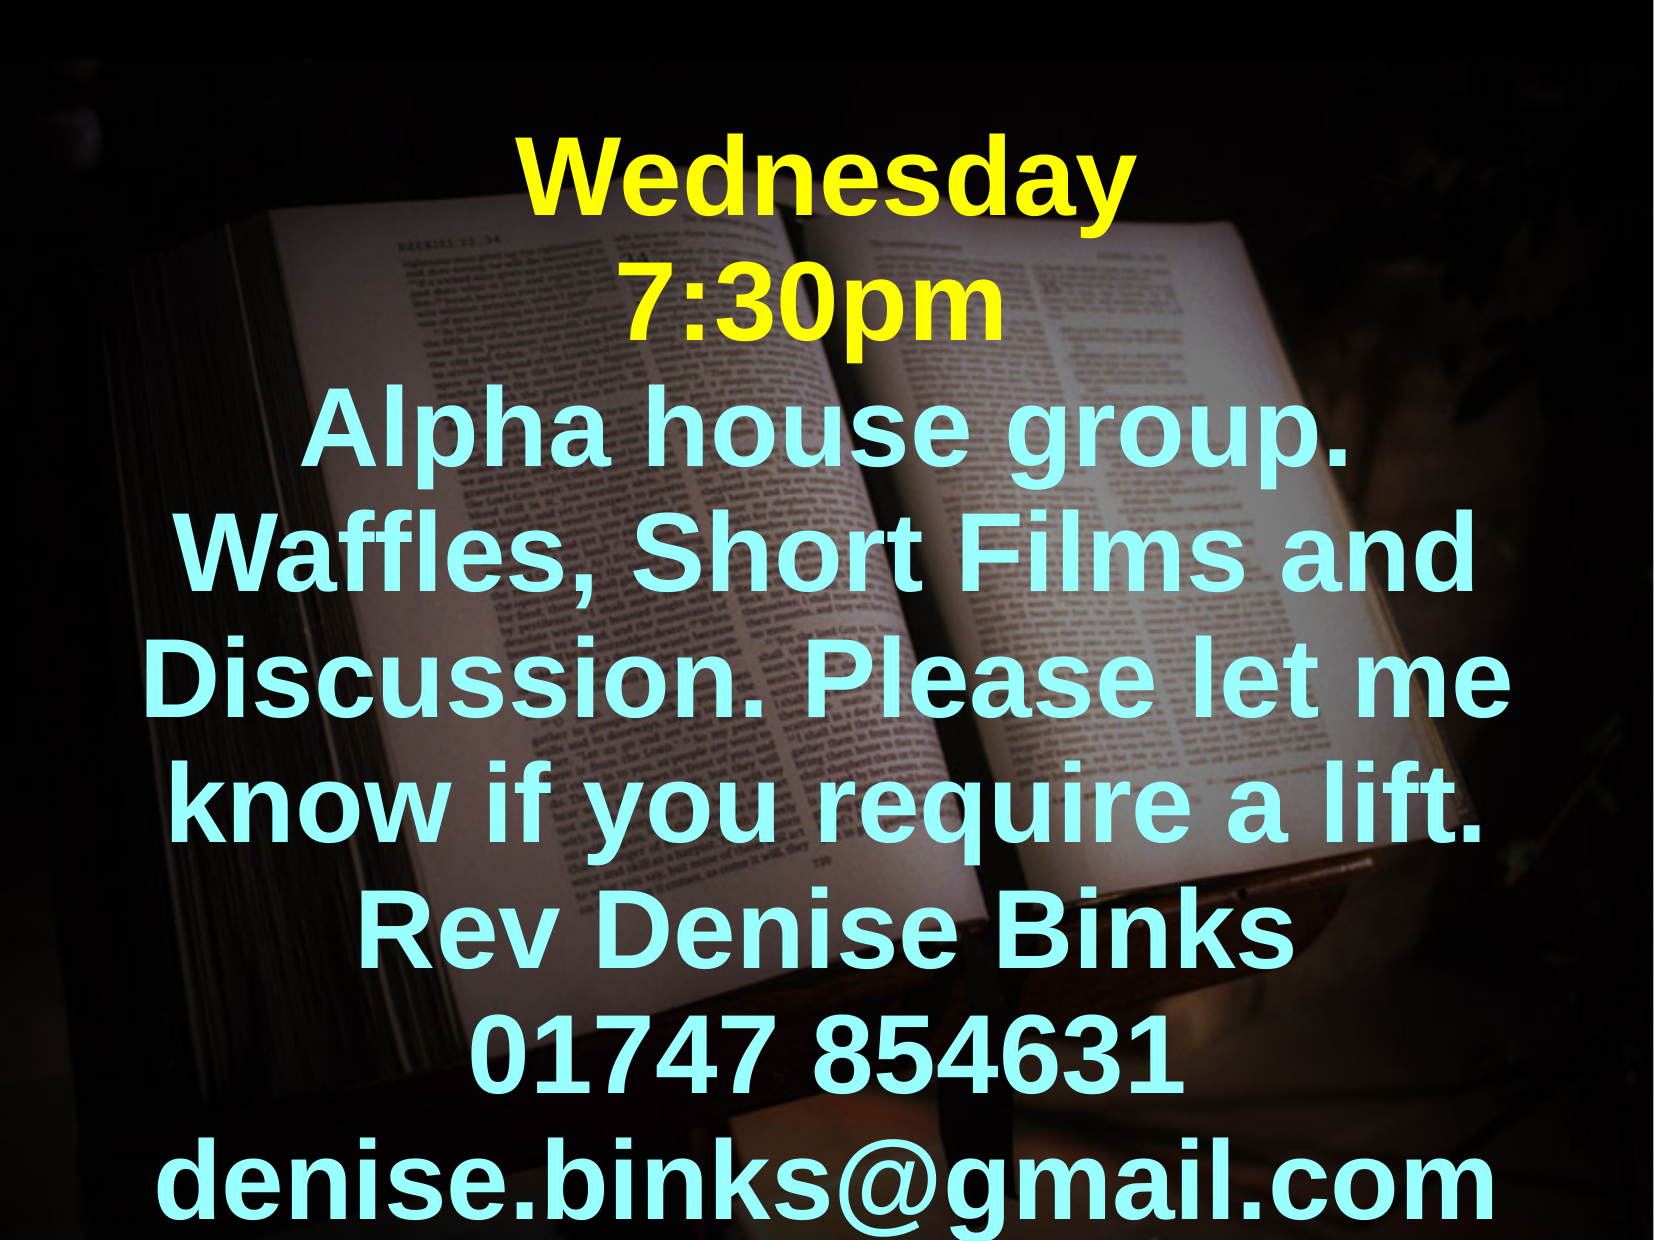

#
Wednesday
7:30pm
Alpha house group.
Waffles, Short Films and Discussion. Please let me know if you require a lift. Rev Denise Binks
01747 854631 denise.binks@gmail.com